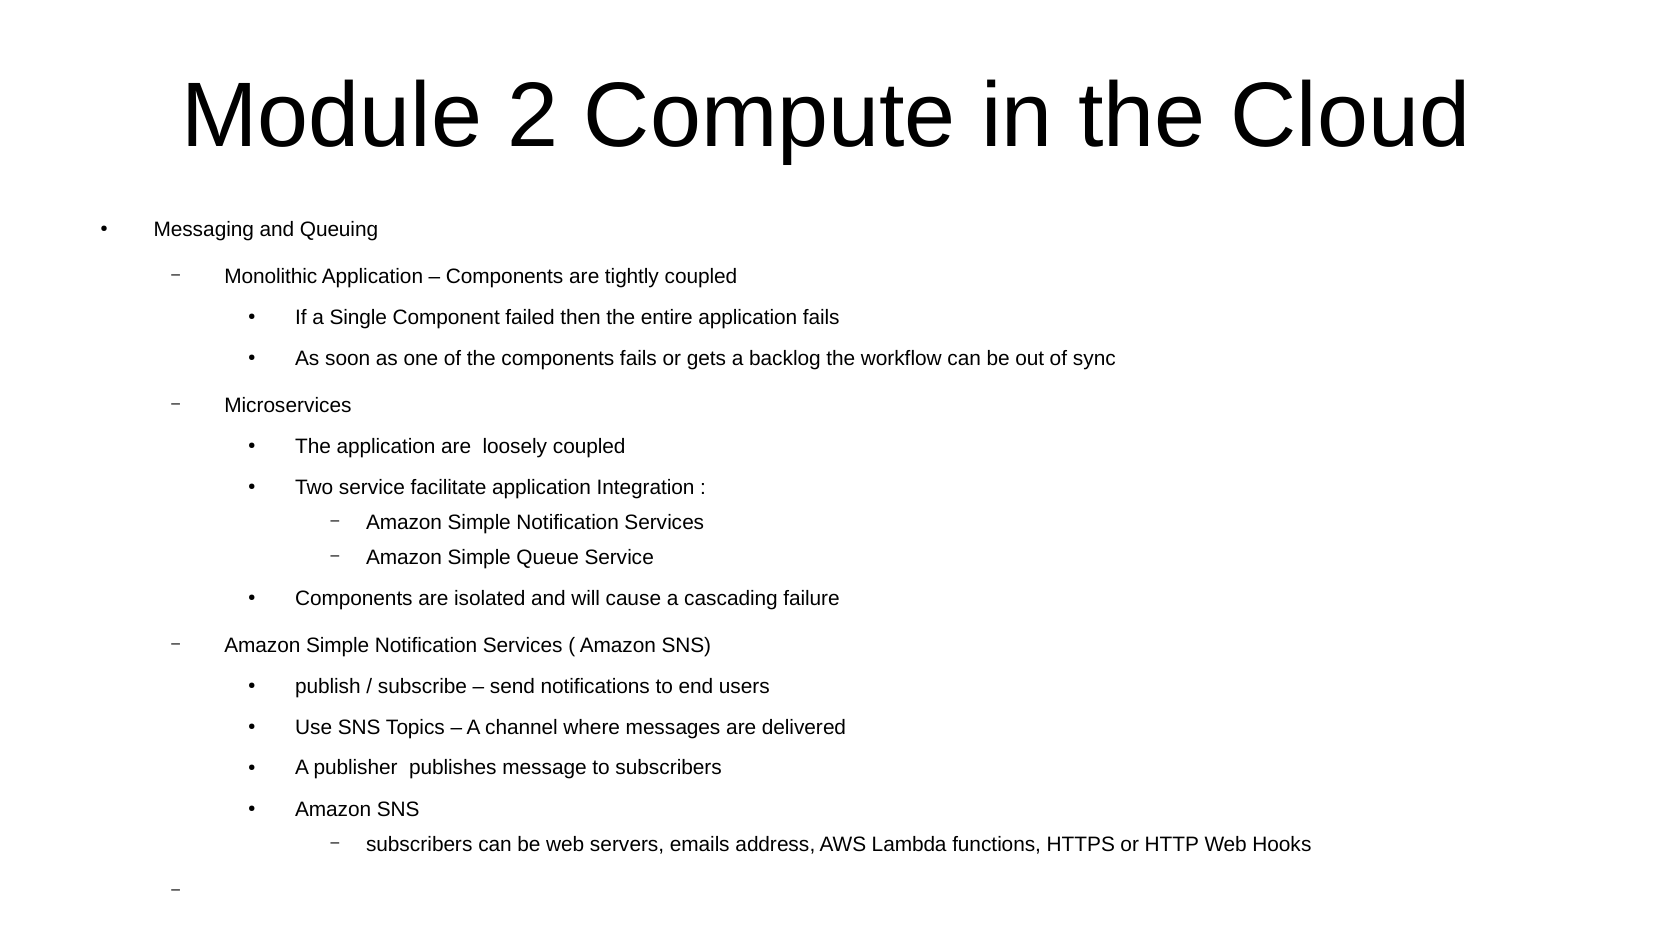

# Module 2 Compute in the Cloud
Messaging and Queuing
Monolithic Application – Components are tightly coupled
If a Single Component failed then the entire application fails
As soon as one of the components fails or gets a backlog the workflow can be out of sync
Microservices
The application are loosely coupled
Two service facilitate application Integration :
Amazon Simple Notification Services
Amazon Simple Queue Service
Components are isolated and will cause a cascading failure
Amazon Simple Notification Services ( Amazon SNS)
publish / subscribe – send notifications to end users
Use SNS Topics – A channel where messages are delivered
A publisher publishes message to subscribers
Amazon SNS
subscribers can be web servers, emails address, AWS Lambda functions, HTTPS or HTTP Web Hooks